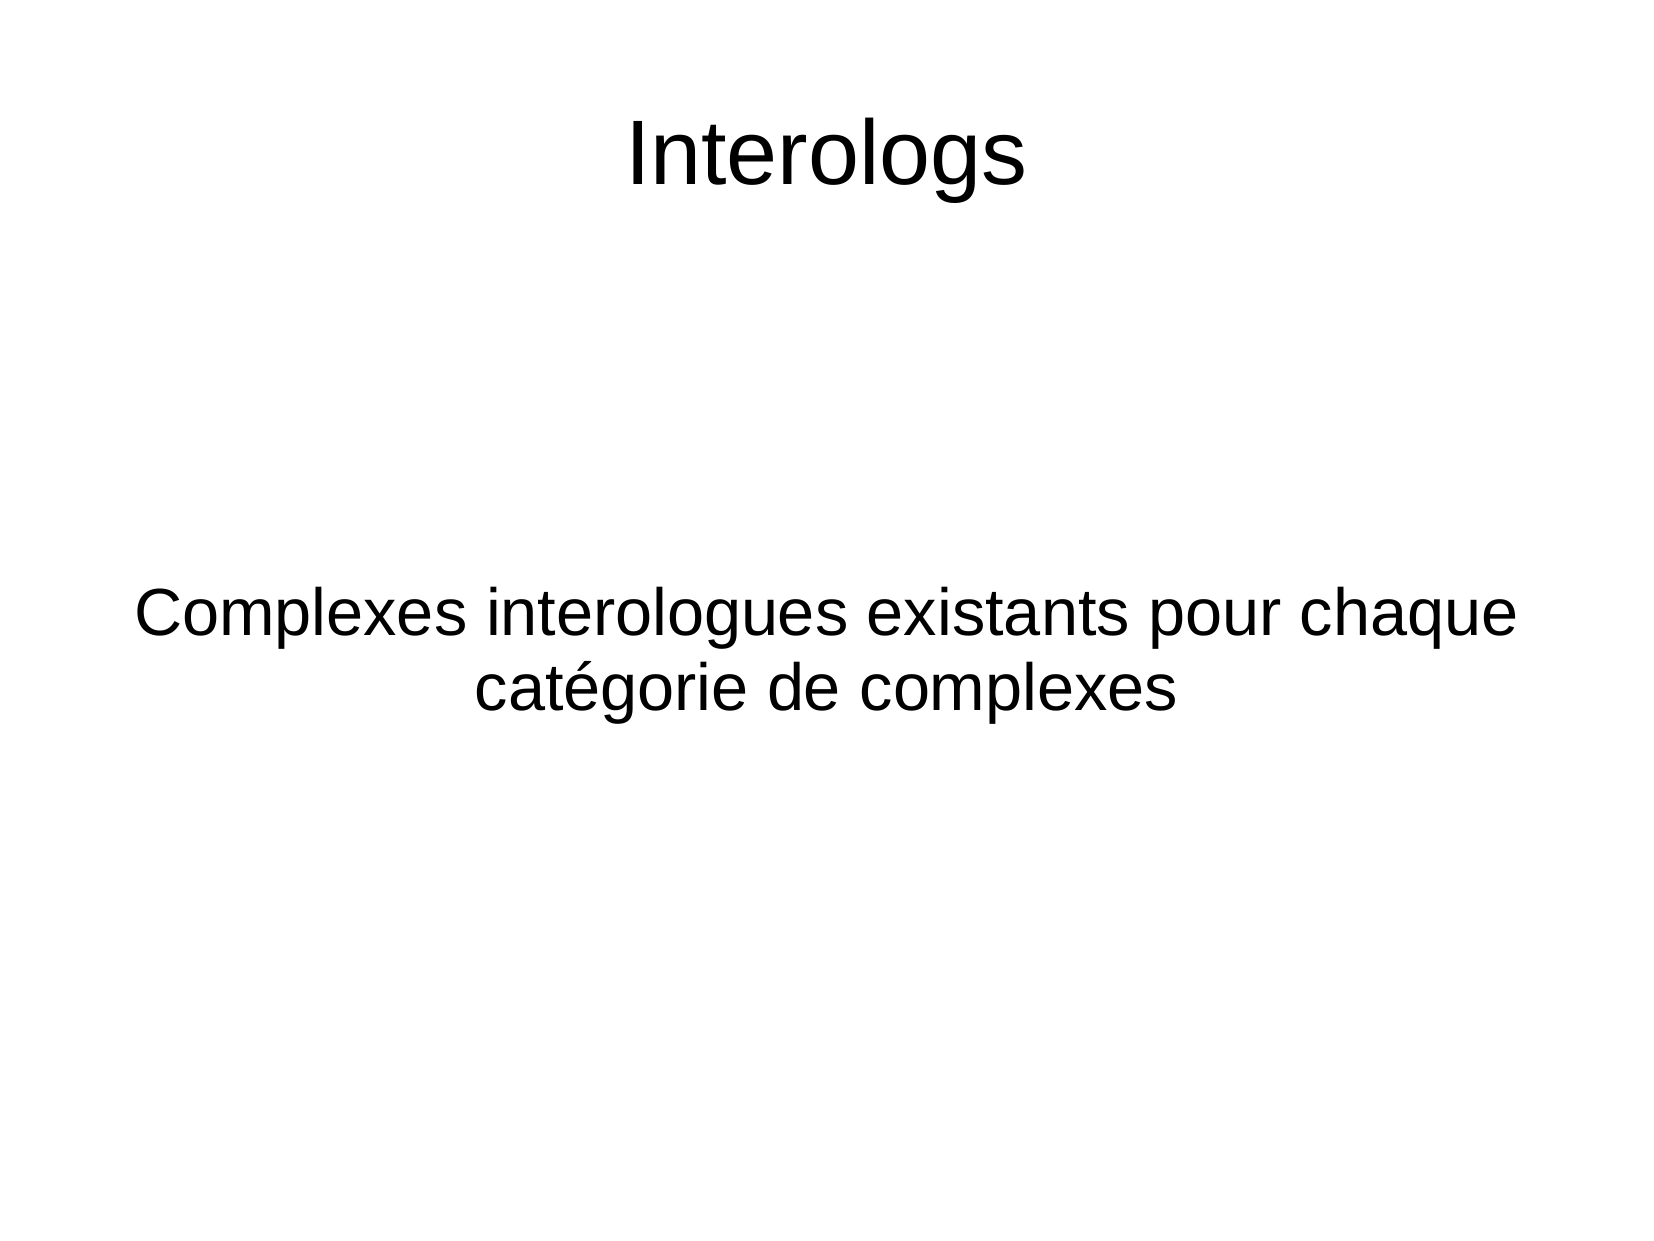

# Interologs
Complexes interologues existants pour chaque catégorie de complexes